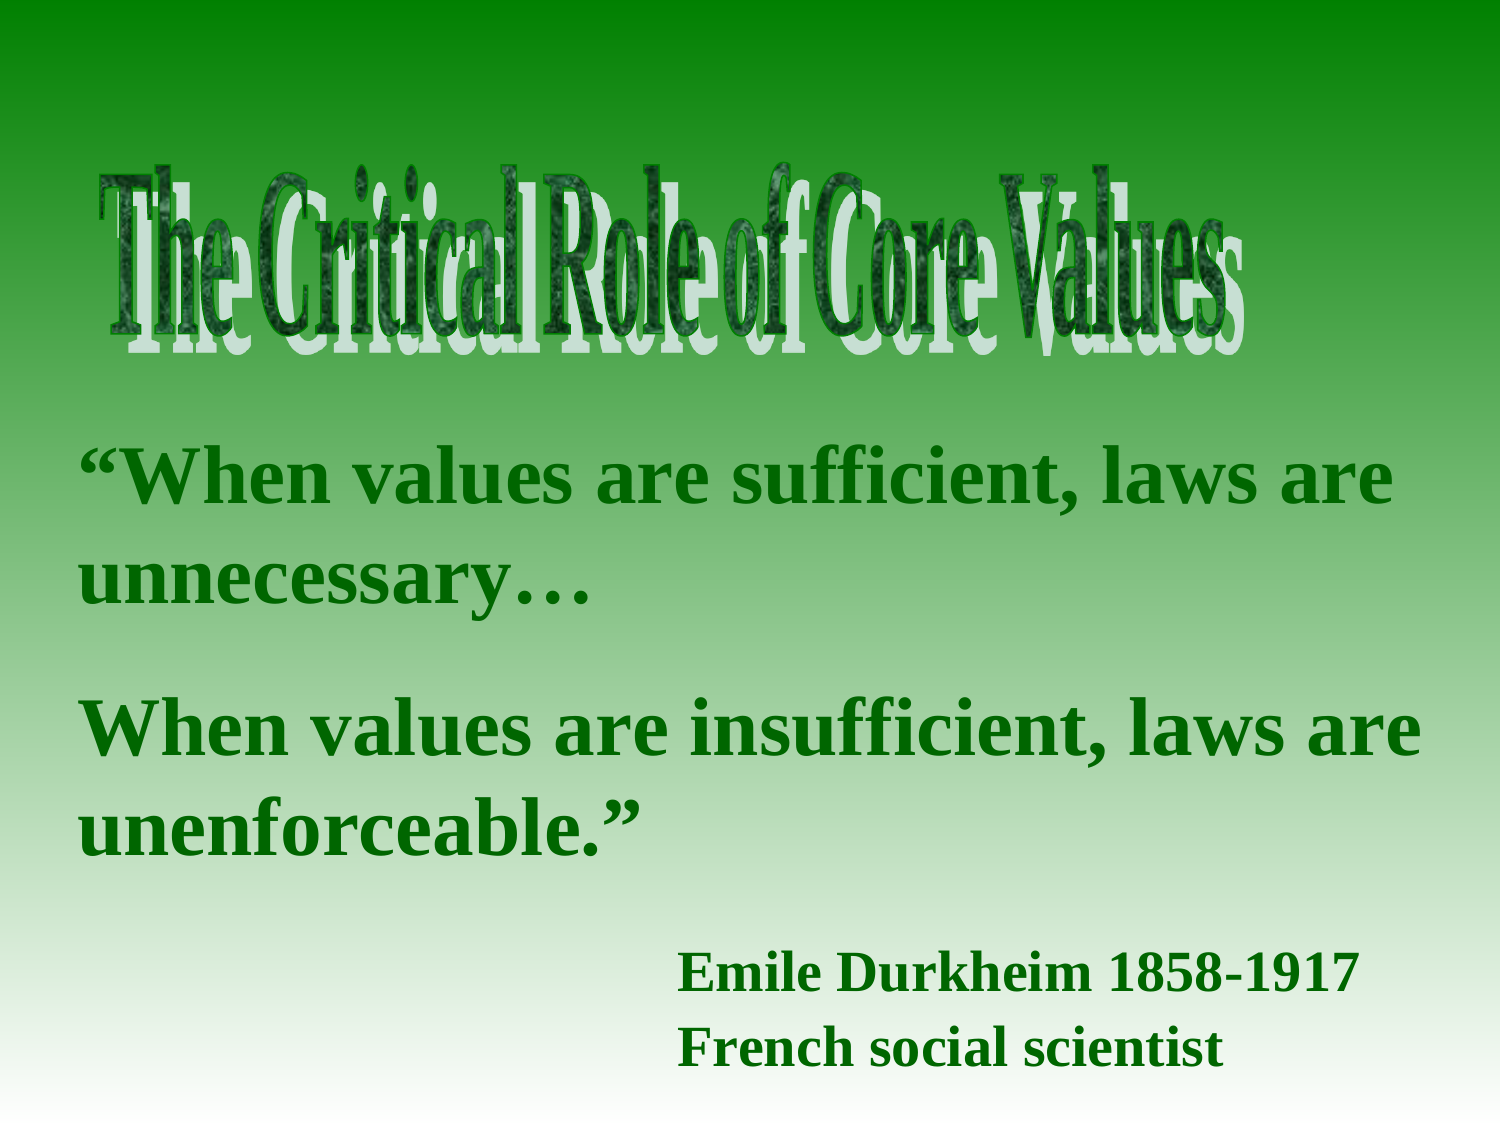

The Critical Role of Core Values
“When values are sufficient, laws are unnecessary…
When values are insufficient, laws are unenforceable.”
				Emile Durkheim 1858-1917 					French social scientist